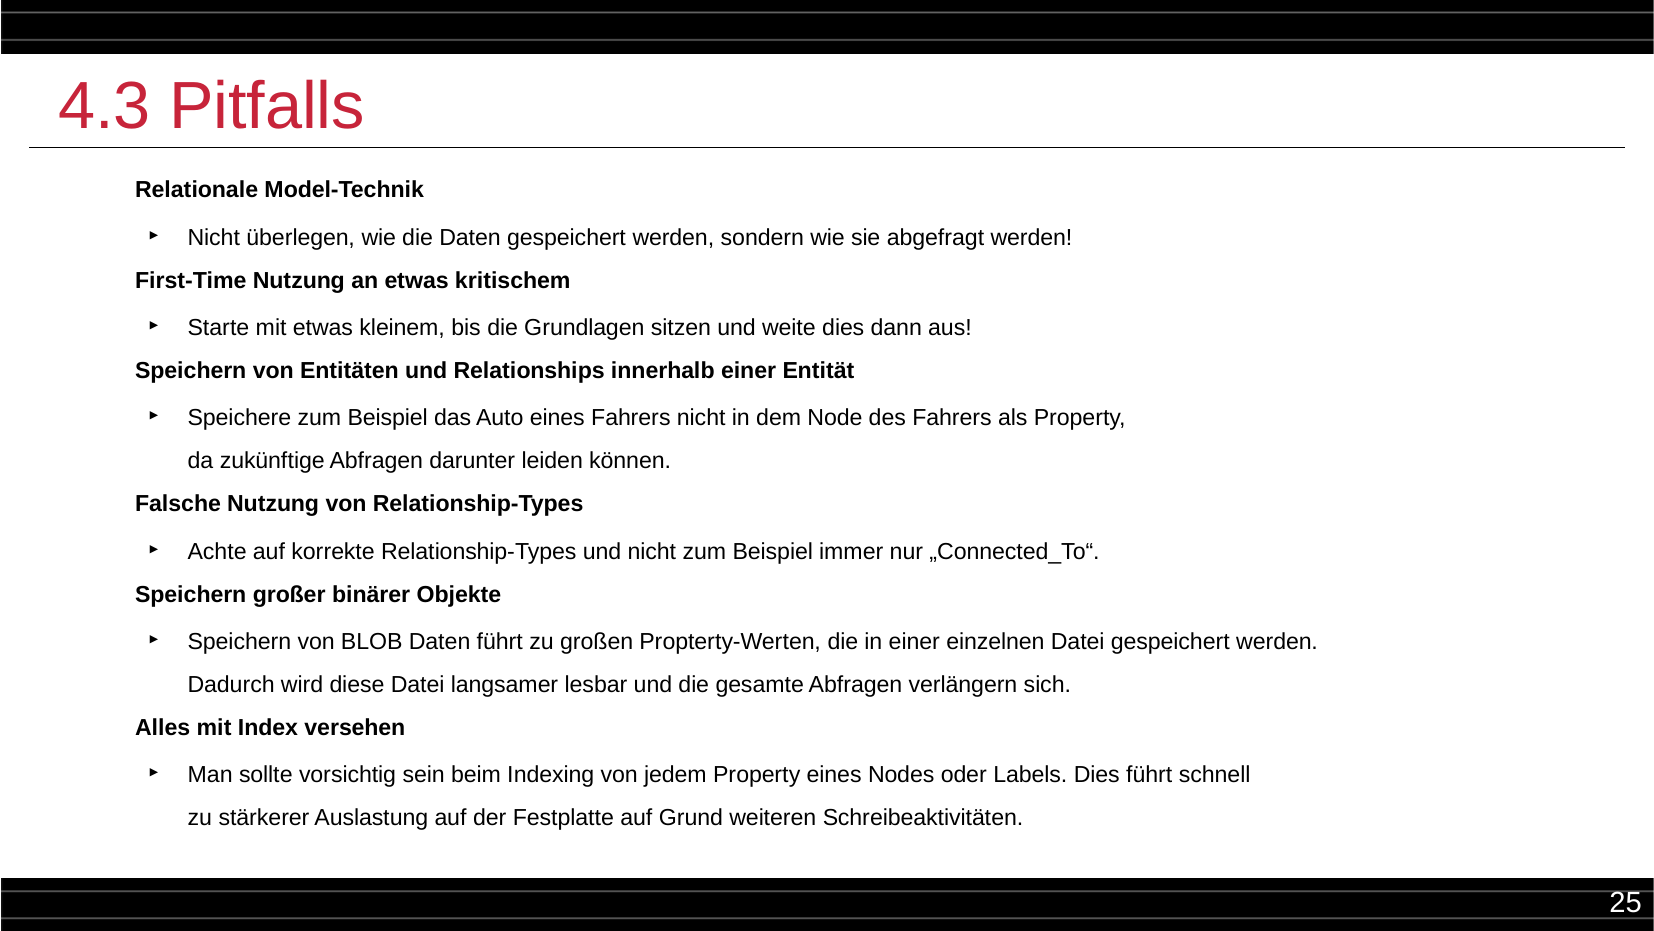

# 4.3 Pitfalls
Relationale Model-Technik
Nicht überlegen, wie die Daten gespeichert werden, sondern wie sie abgefragt werden!
First-Time Nutzung an etwas kritischem
Starte mit etwas kleinem, bis die Grundlagen sitzen und weite dies dann aus!
Speichern von Entitäten und Relationships innerhalb einer Entität
Speichere zum Beispiel das Auto eines Fahrers nicht in dem Node des Fahrers als Property,
da zukünftige Abfragen darunter leiden können.
Falsche Nutzung von Relationship-Types
Achte auf korrekte Relationship-Types und nicht zum Beispiel immer nur „Connected_To“.
Speichern großer binärer Objekte
Speichern von BLOB Daten führt zu großen Propterty-Werten, die in einer einzelnen Datei gespeichert werden.
Dadurch wird diese Datei langsamer lesbar und die gesamte Abfragen verlängern sich.
Alles mit Index versehen
Man sollte vorsichtig sein beim Indexing von jedem Property eines Nodes oder Labels. Dies führt schnell
zu stärkerer Auslastung auf der Festplatte auf Grund weiteren Schreibeaktivitäten.